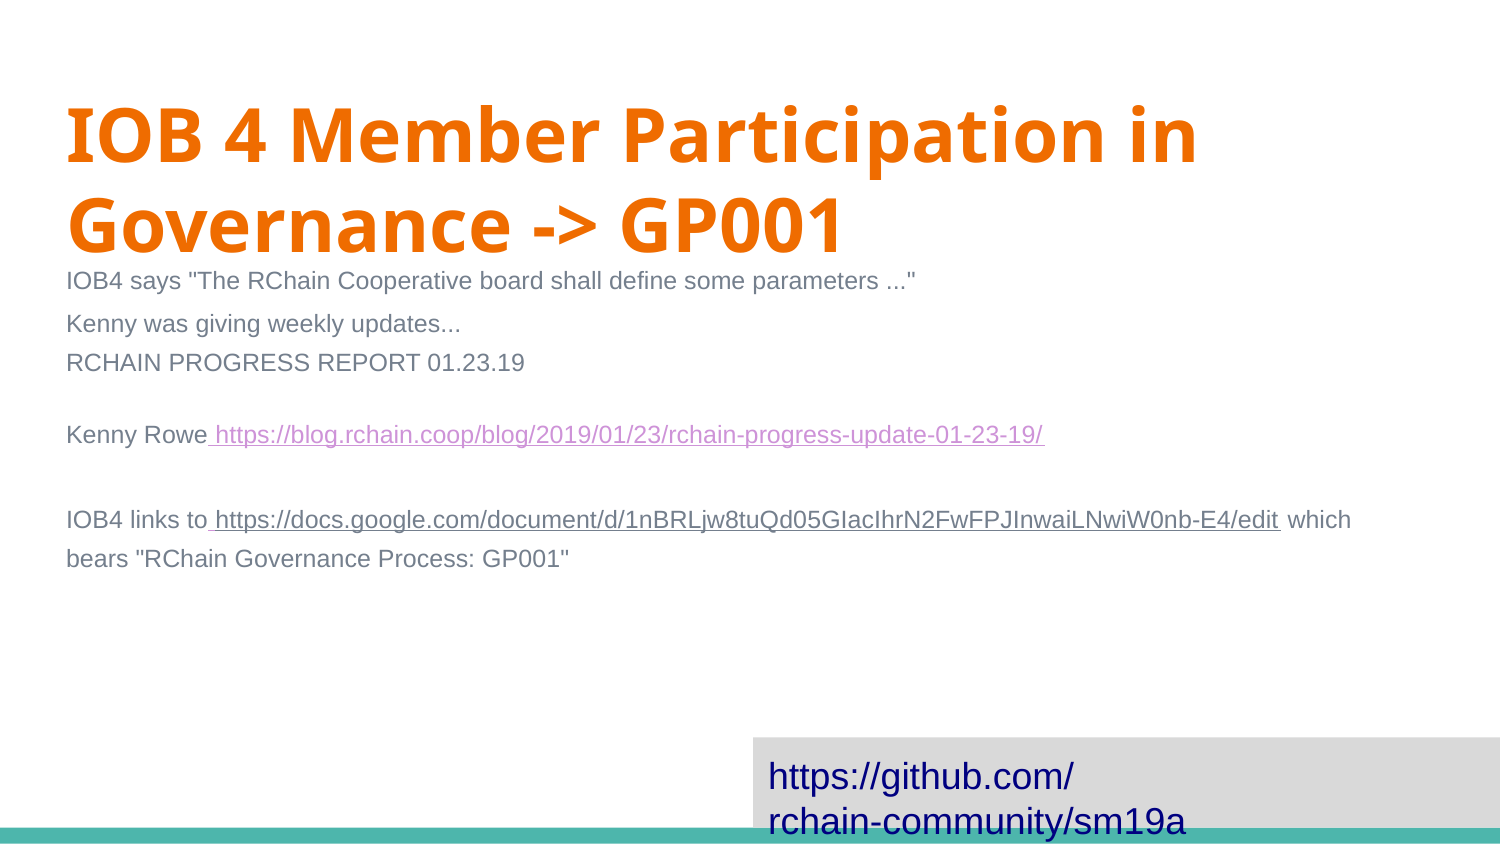

# IOB 4 Member Participation in Governance -> GP001
IOB4 says "The RChain Cooperative board shall define some parameters ..."
Kenny was giving weekly updates...
RCHAIN PROGRESS REPORT 01.23.19
Kenny Rowe https://blog.rchain.coop/blog/2019/01/23/rchain-progress-update-01-23-19/
IOB4 links to https://docs.google.com/document/d/1nBRLjw8tuQd05GIacIhrN2FwFPJInwaiLNwiW0nb-E4/edit which bears "RChain Governance Process: GP001"